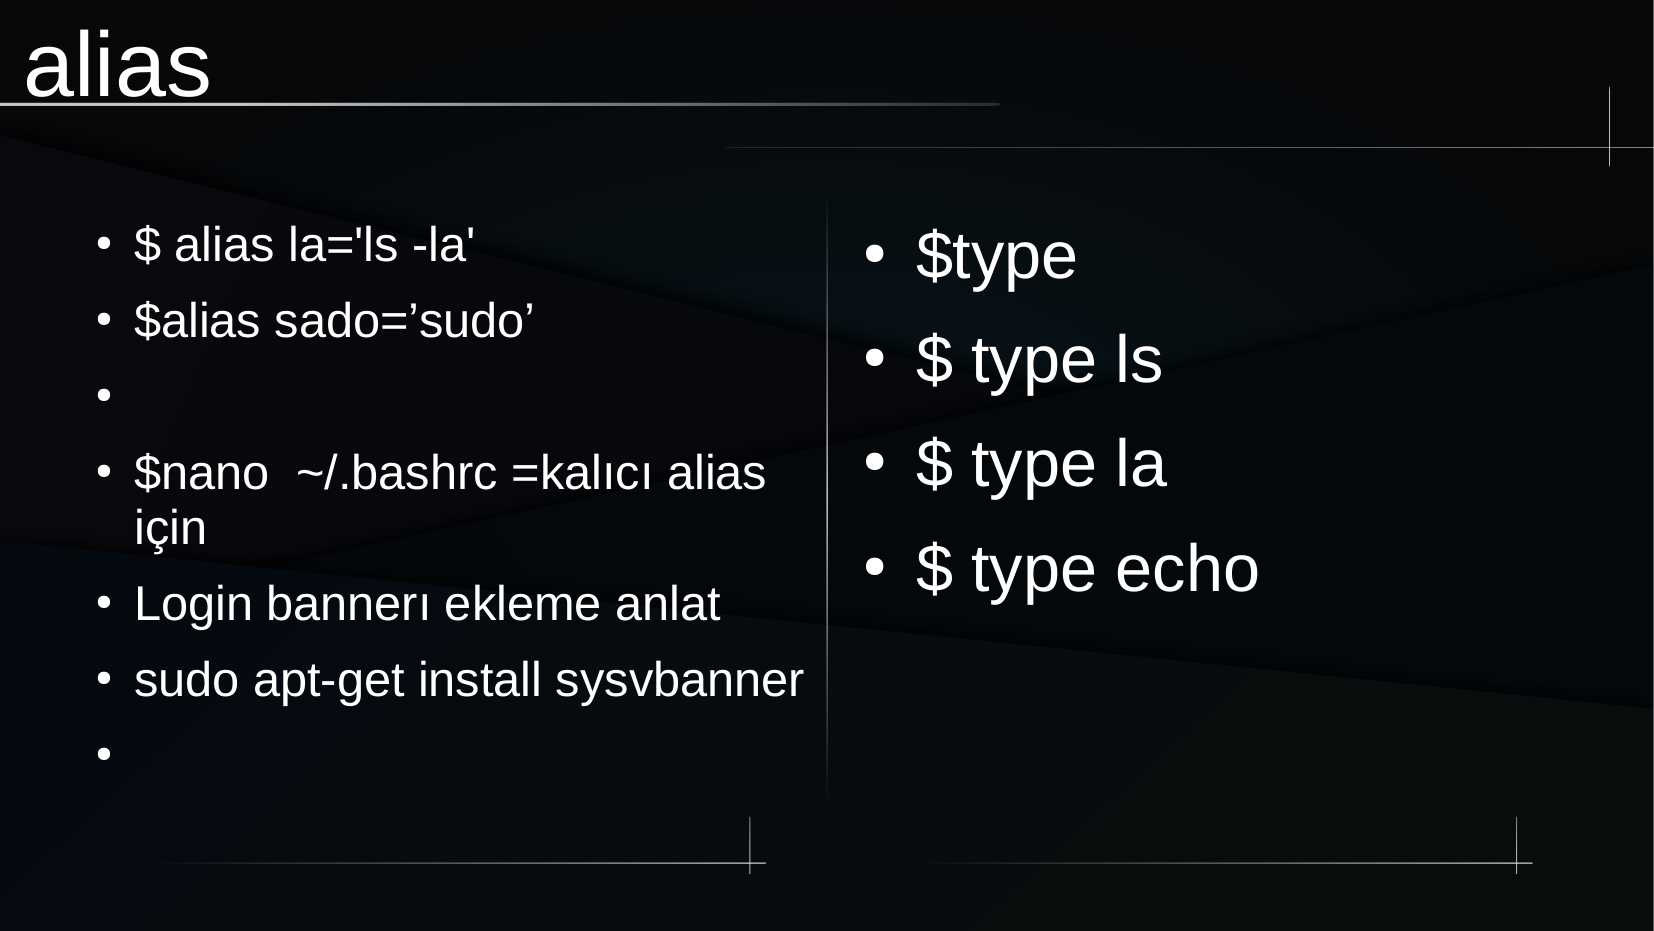

# alias
$ alias la='ls -la'
$alias sado=’sudo’
$nano ~/.bashrc =kalıcı alias için
Login bannerı ekleme anlat
sudo apt-get install sysvbanner
$type
$ type ls
$ type la
$ type echo